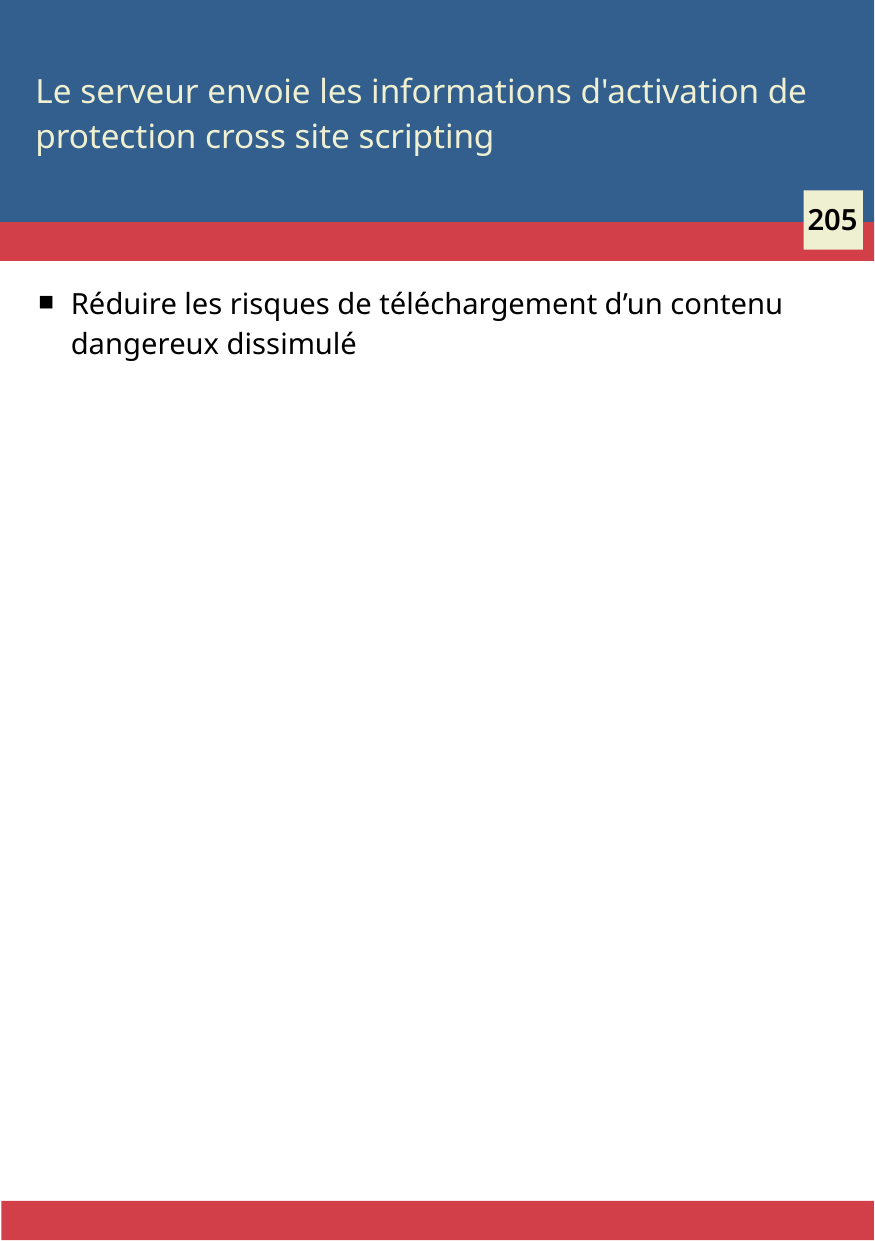

# Le serveur envoie les informations d'activation de protection cross site scripting
205
Réduire les risques de téléchargement d’un contenu dangereux dissimulé